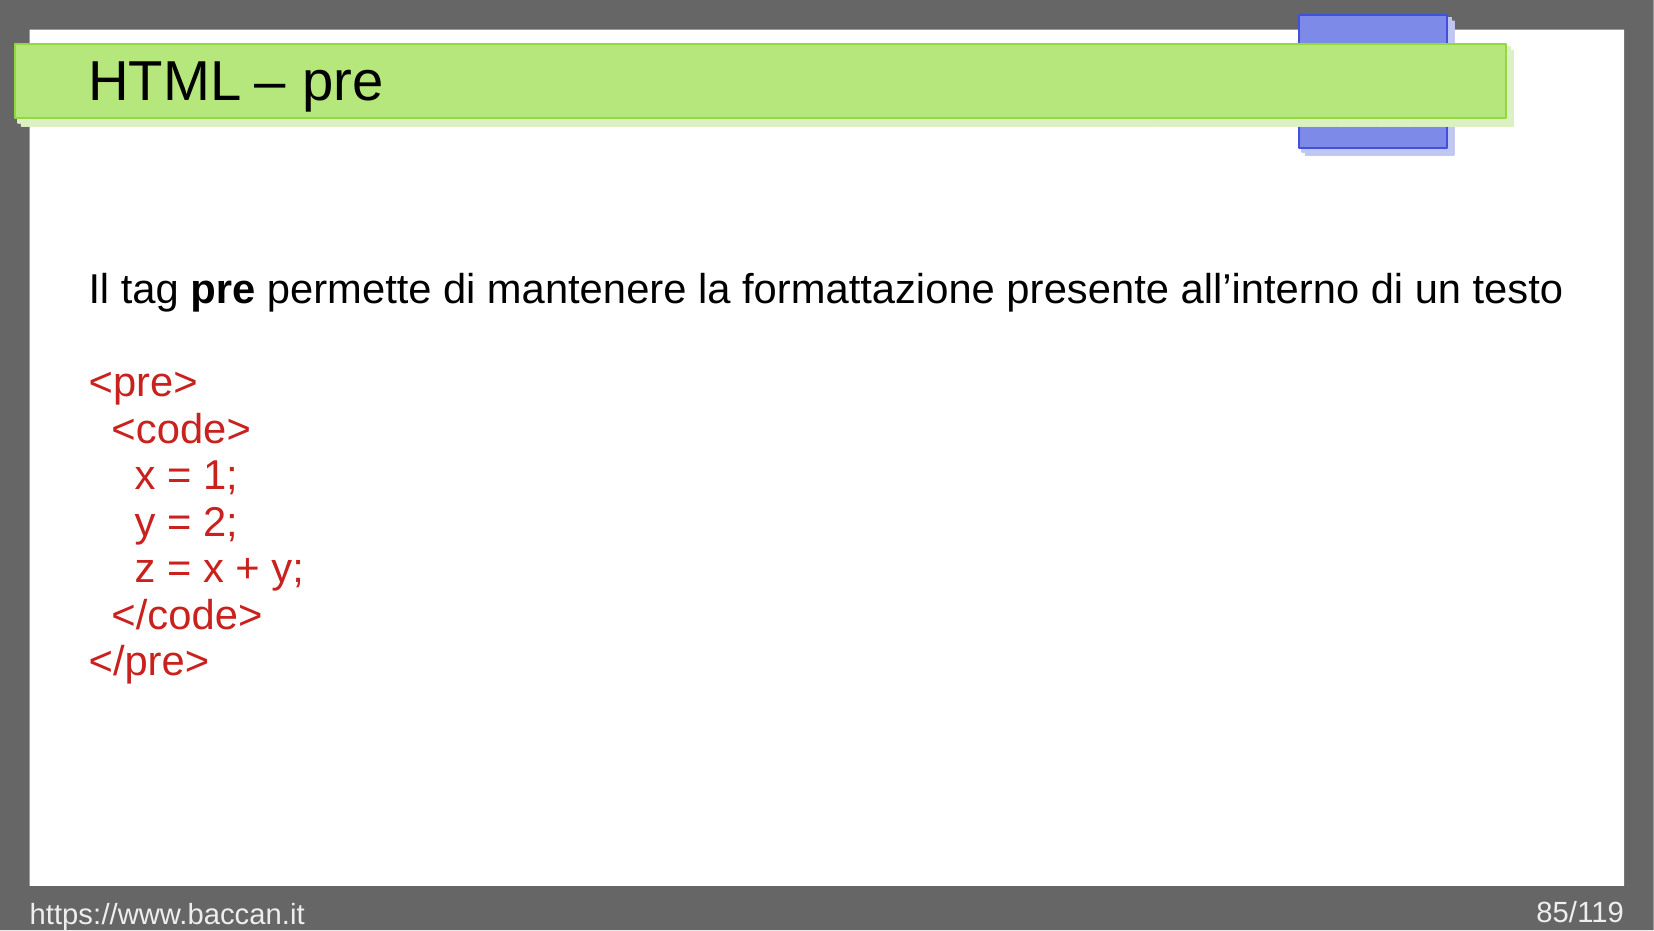

# HTML – pre
Il tag pre permette di mantenere la formattazione presente all’interno di un testo
<pre>
 <code>
 x = 1;
 y = 2;
 z = x + y;
 </code>
</pre>
85
https://www.baccan.it